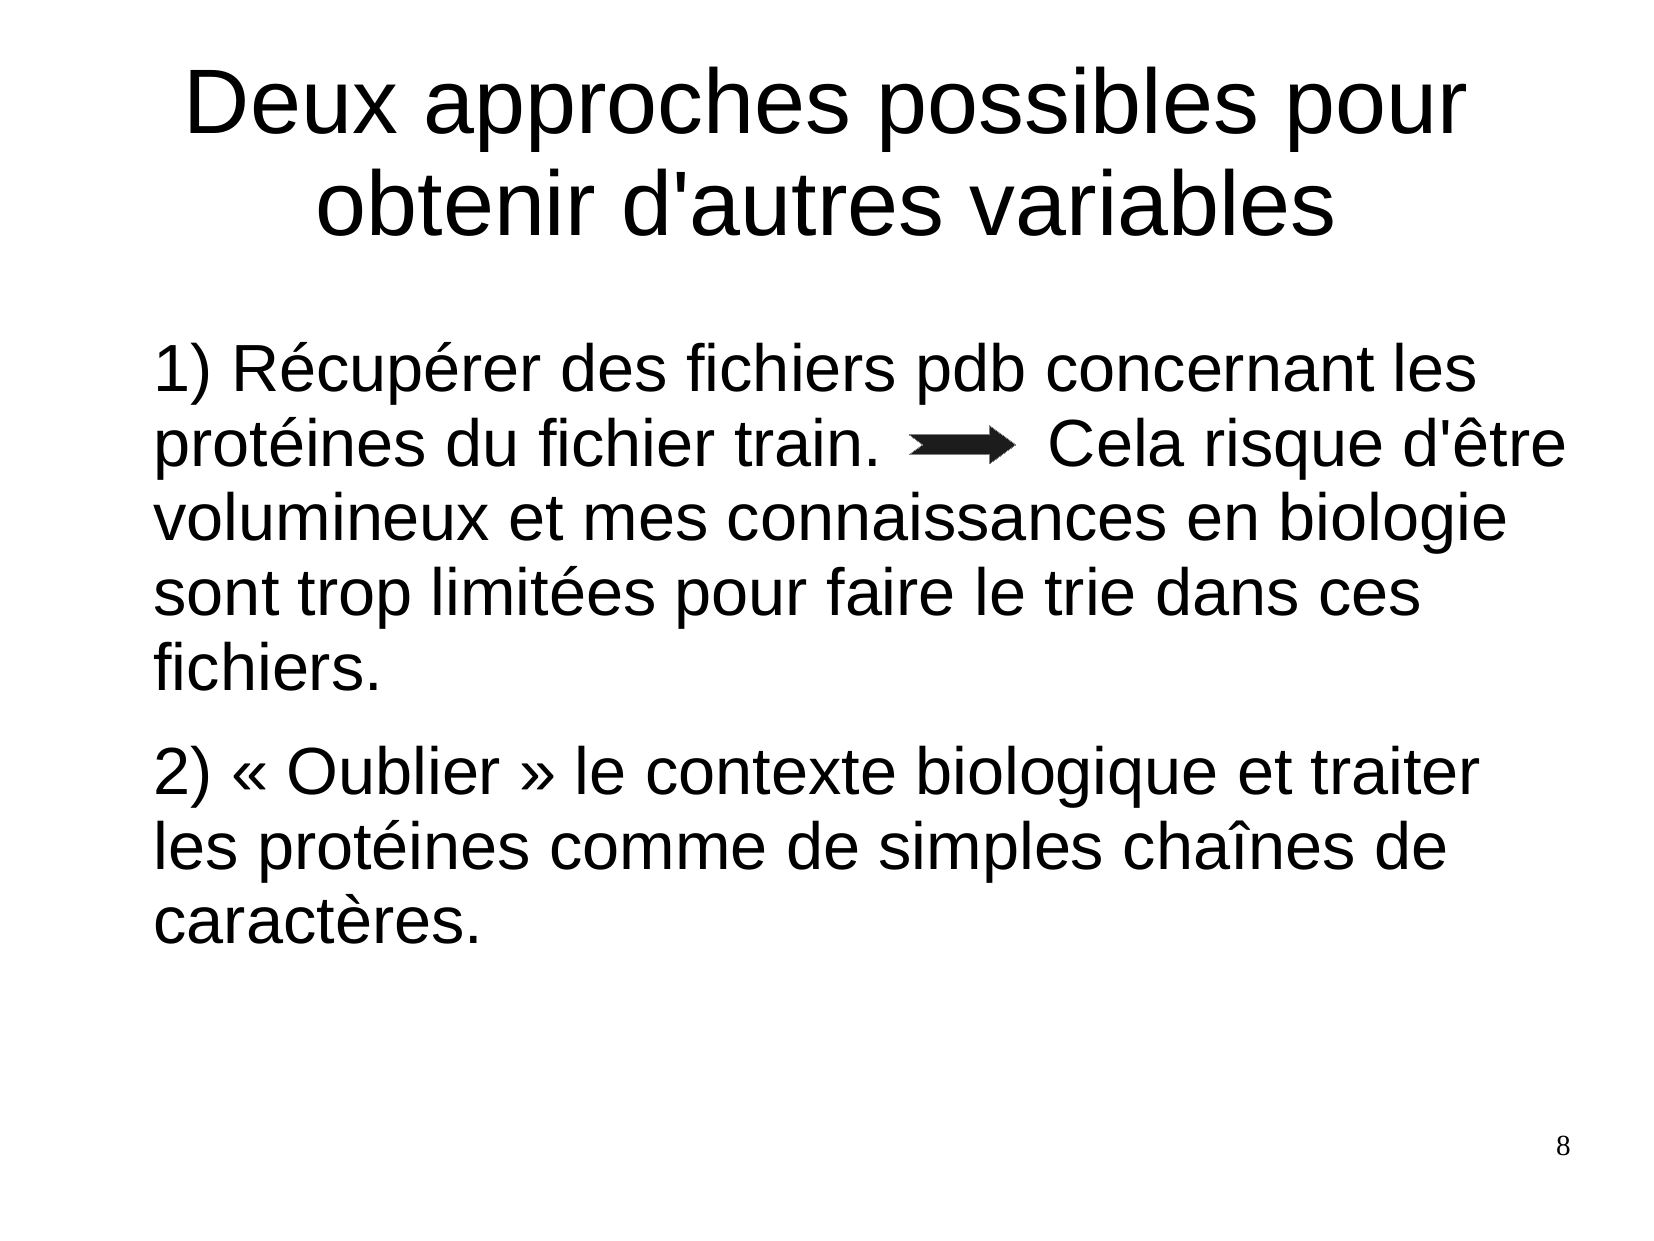

# Deux approches possibles pour obtenir d'autres variables
1) Récupérer des fichiers pdb concernant les protéines du fichier train. Cela risque d'être volumineux et mes connaissances en biologie sont trop limitées pour faire le trie dans ces fichiers.
2) « Oublier » le contexte biologique et traiter les protéines comme de simples chaînes de caractères.
8